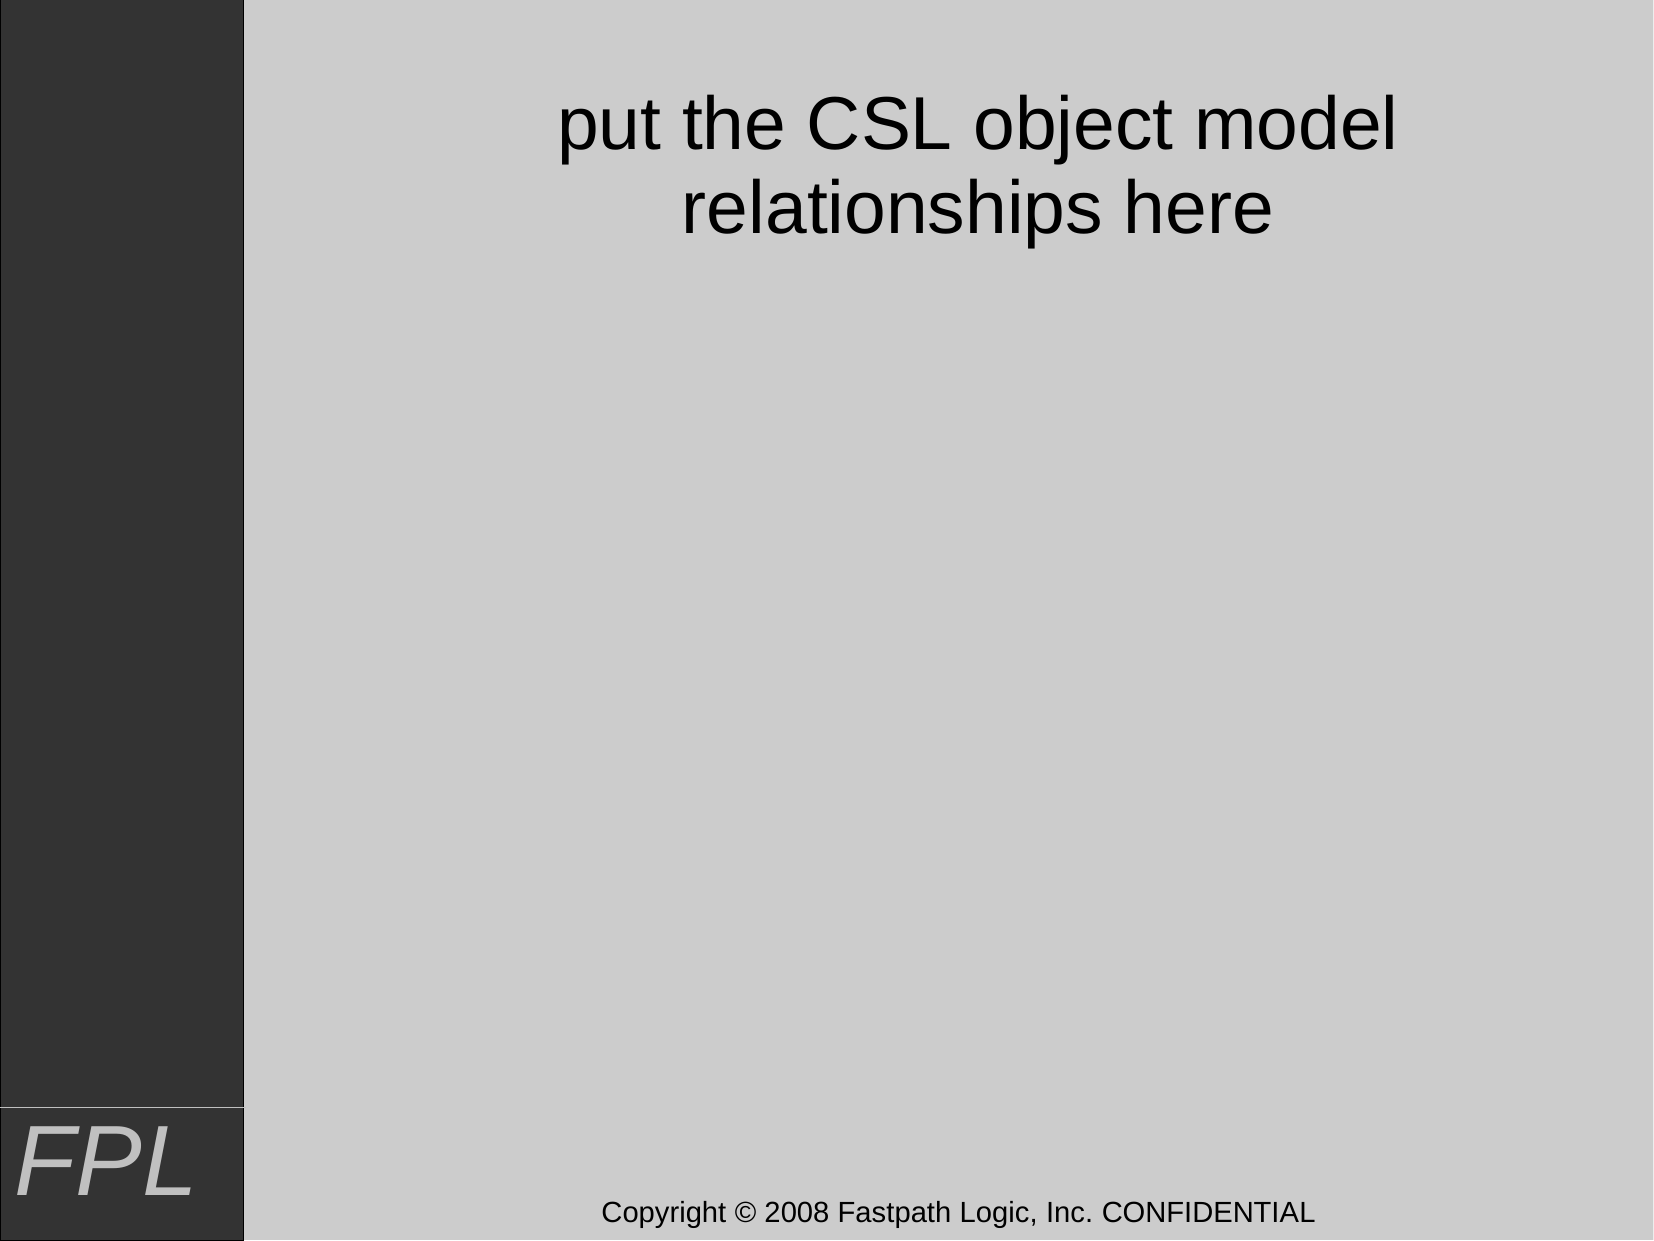

# put the CSL object model relationships here